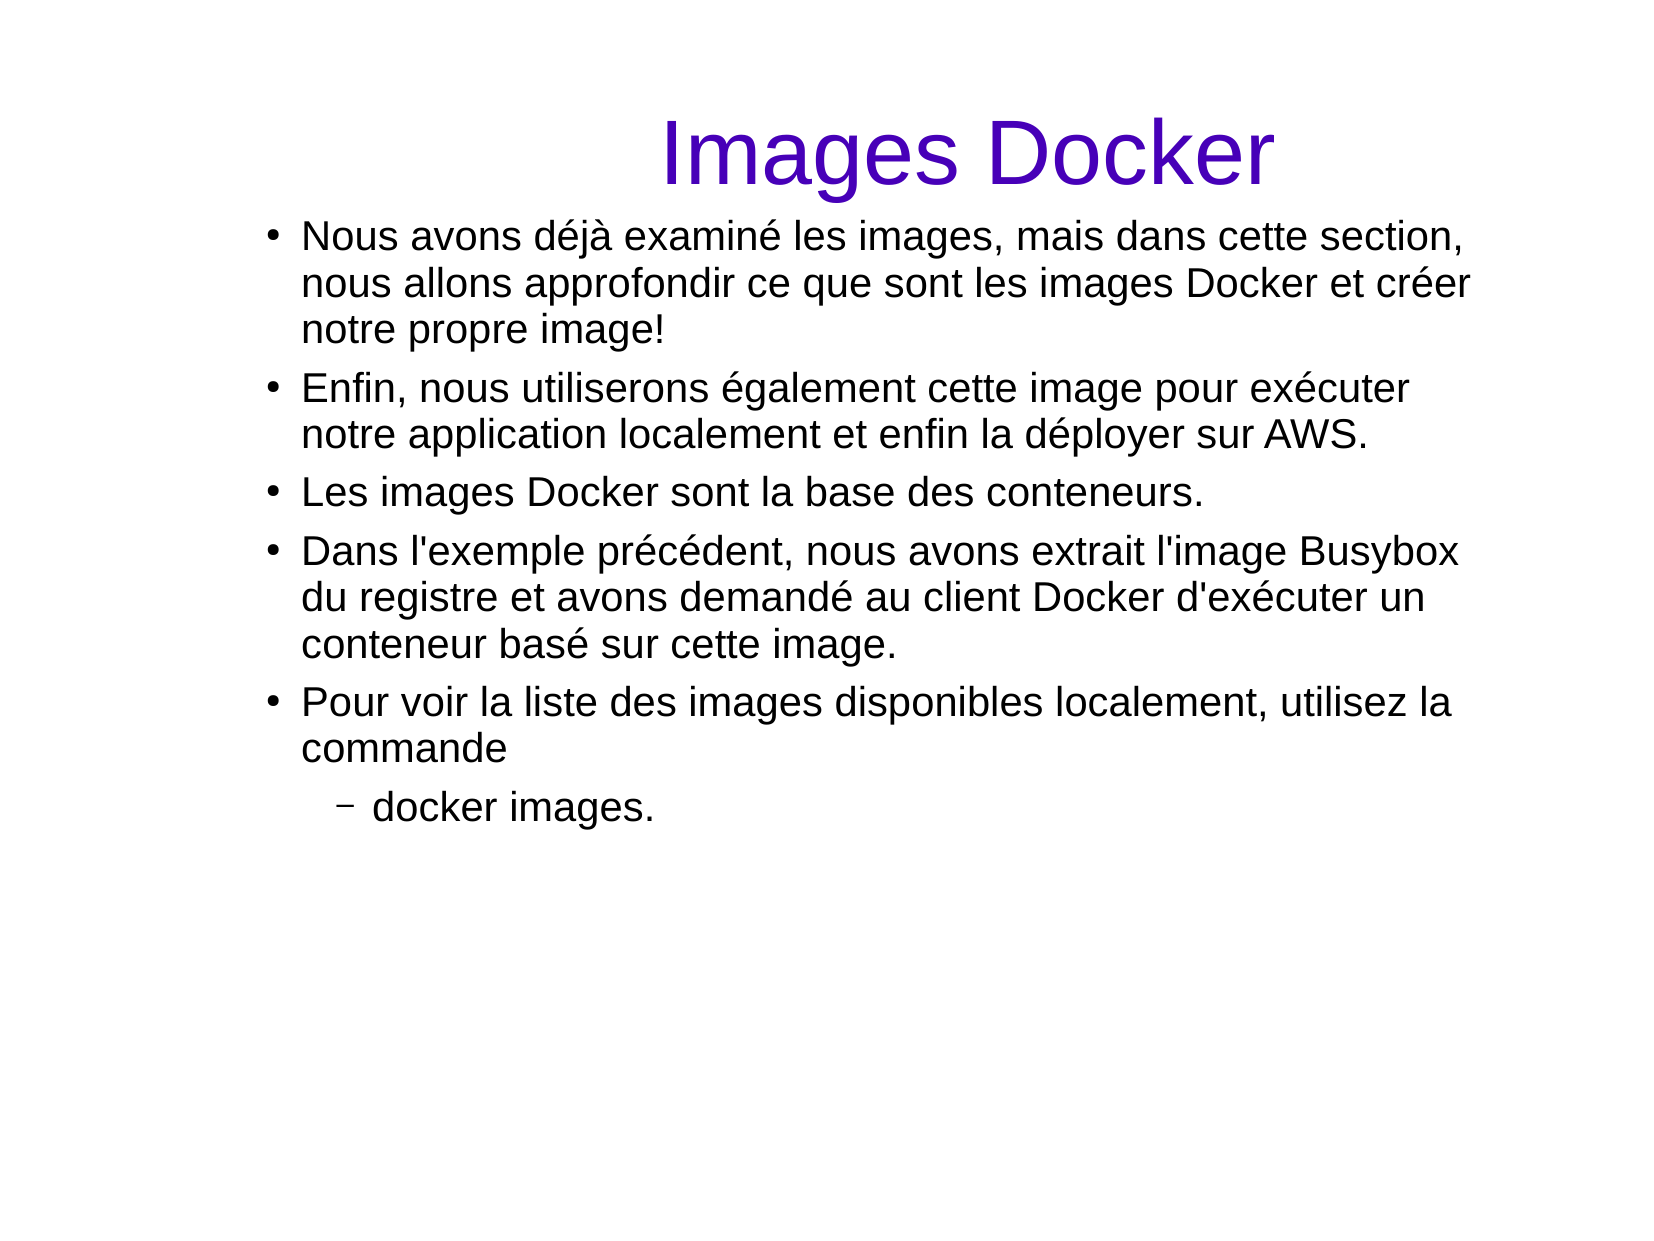

# Images Docker
Nous avons déjà examiné les images, mais dans cette section, nous allons approfondir ce que sont les images Docker et créer notre propre image!
Enfin, nous utiliserons également cette image pour exécuter notre application localement et enfin la déployer sur AWS.
Les images Docker sont la base des conteneurs.
Dans l'exemple précédent, nous avons extrait l'image Busybox du registre et avons demandé au client Docker d'exécuter un conteneur basé sur cette image.
Pour voir la liste des images disponibles localement, utilisez la commande
docker images.